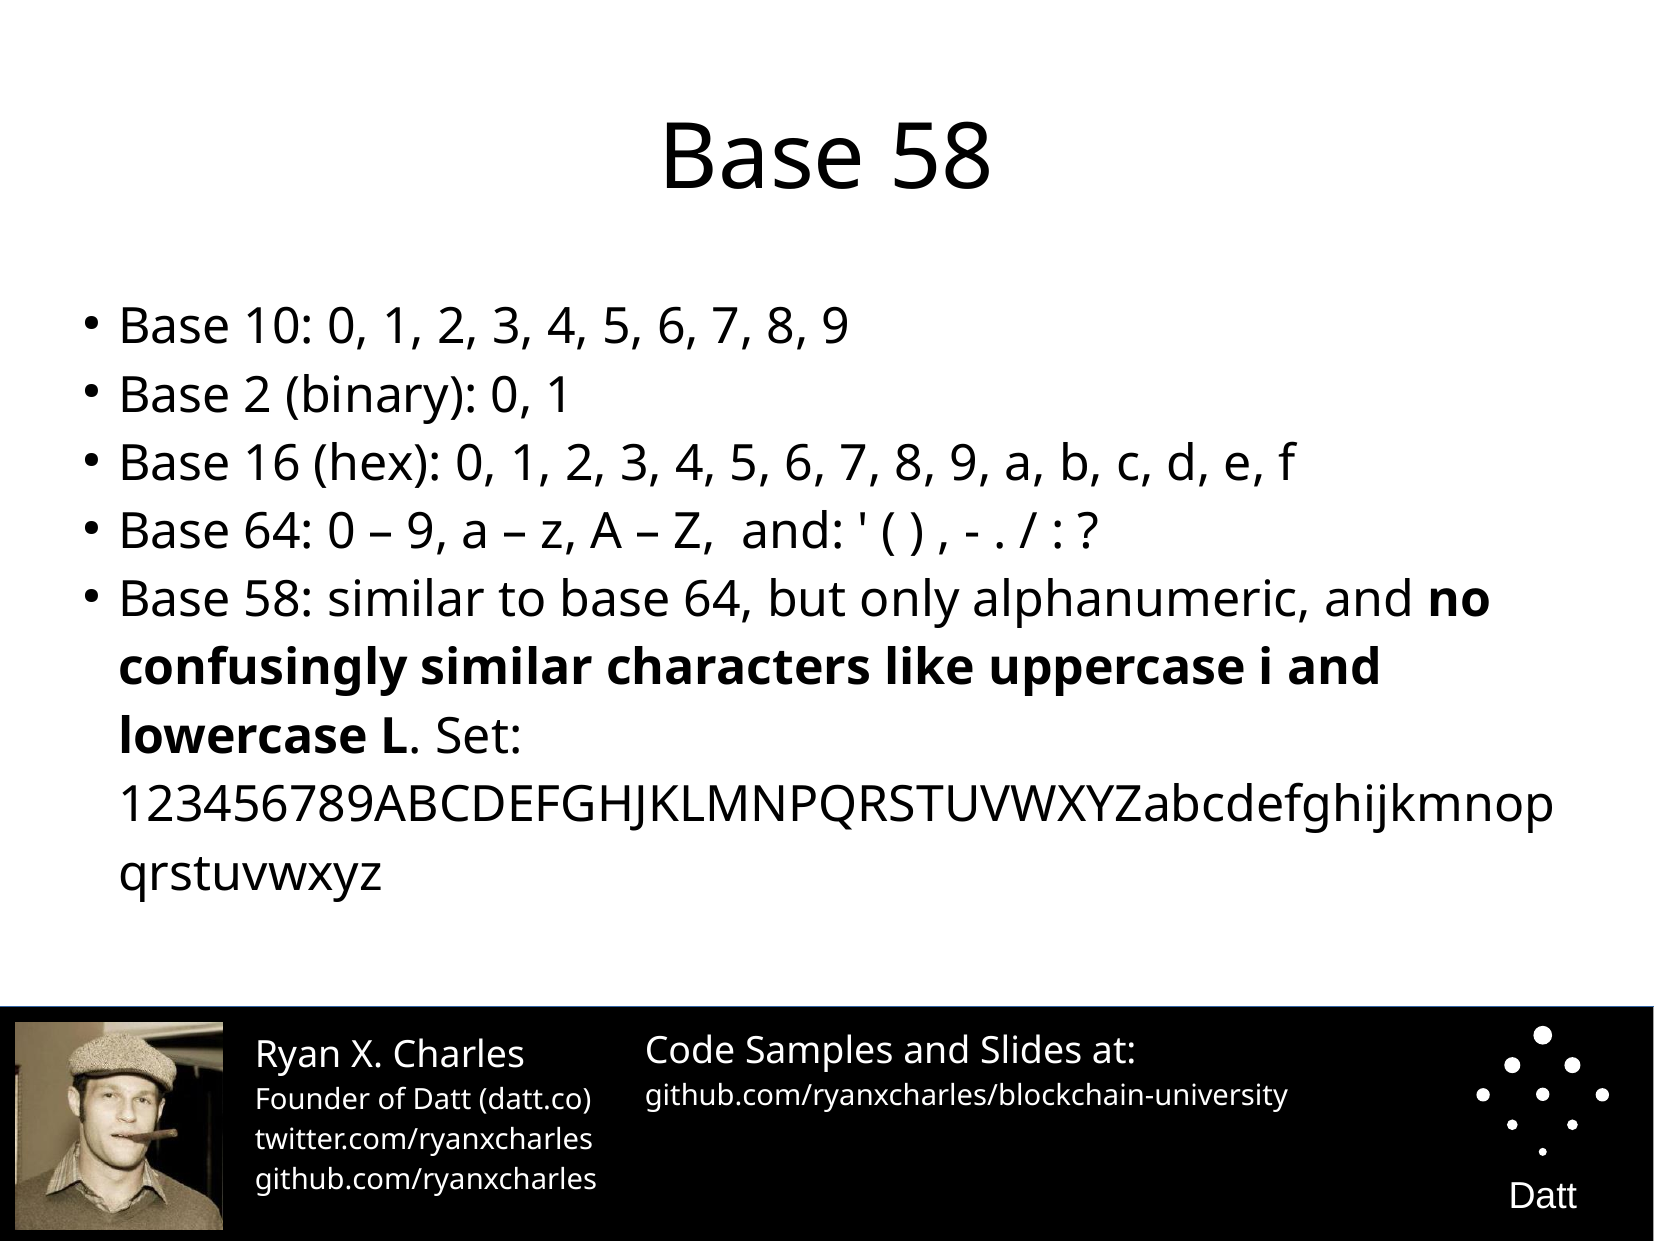

# Base 58
Base 10: 0, 1, 2, 3, 4, 5, 6, 7, 8, 9
Base 2 (binary): 0, 1
Base 16 (hex): 0, 1, 2, 3, 4, 5, 6, 7, 8, 9, a, b, c, d, e, f
Base 64: 0 – 9, a – z, A – Z, and: ' ( ) , - . / : ?
Base 58: similar to base 64, but only alphanumeric, and no confusingly similar characters like uppercase i and lowercase L. Set: 123456789ABCDEFGHJKLMNPQRSTUVWXYZabcdefghijkmnopqrstuvwxyz
Code Samples and Slides at:
github.com/ryanxcharles/blockchain-university
Ryan X. Charles
Founder of Datt (datt.co)
twitter.com/ryanxcharles
github.com/ryanxcharles
Datt